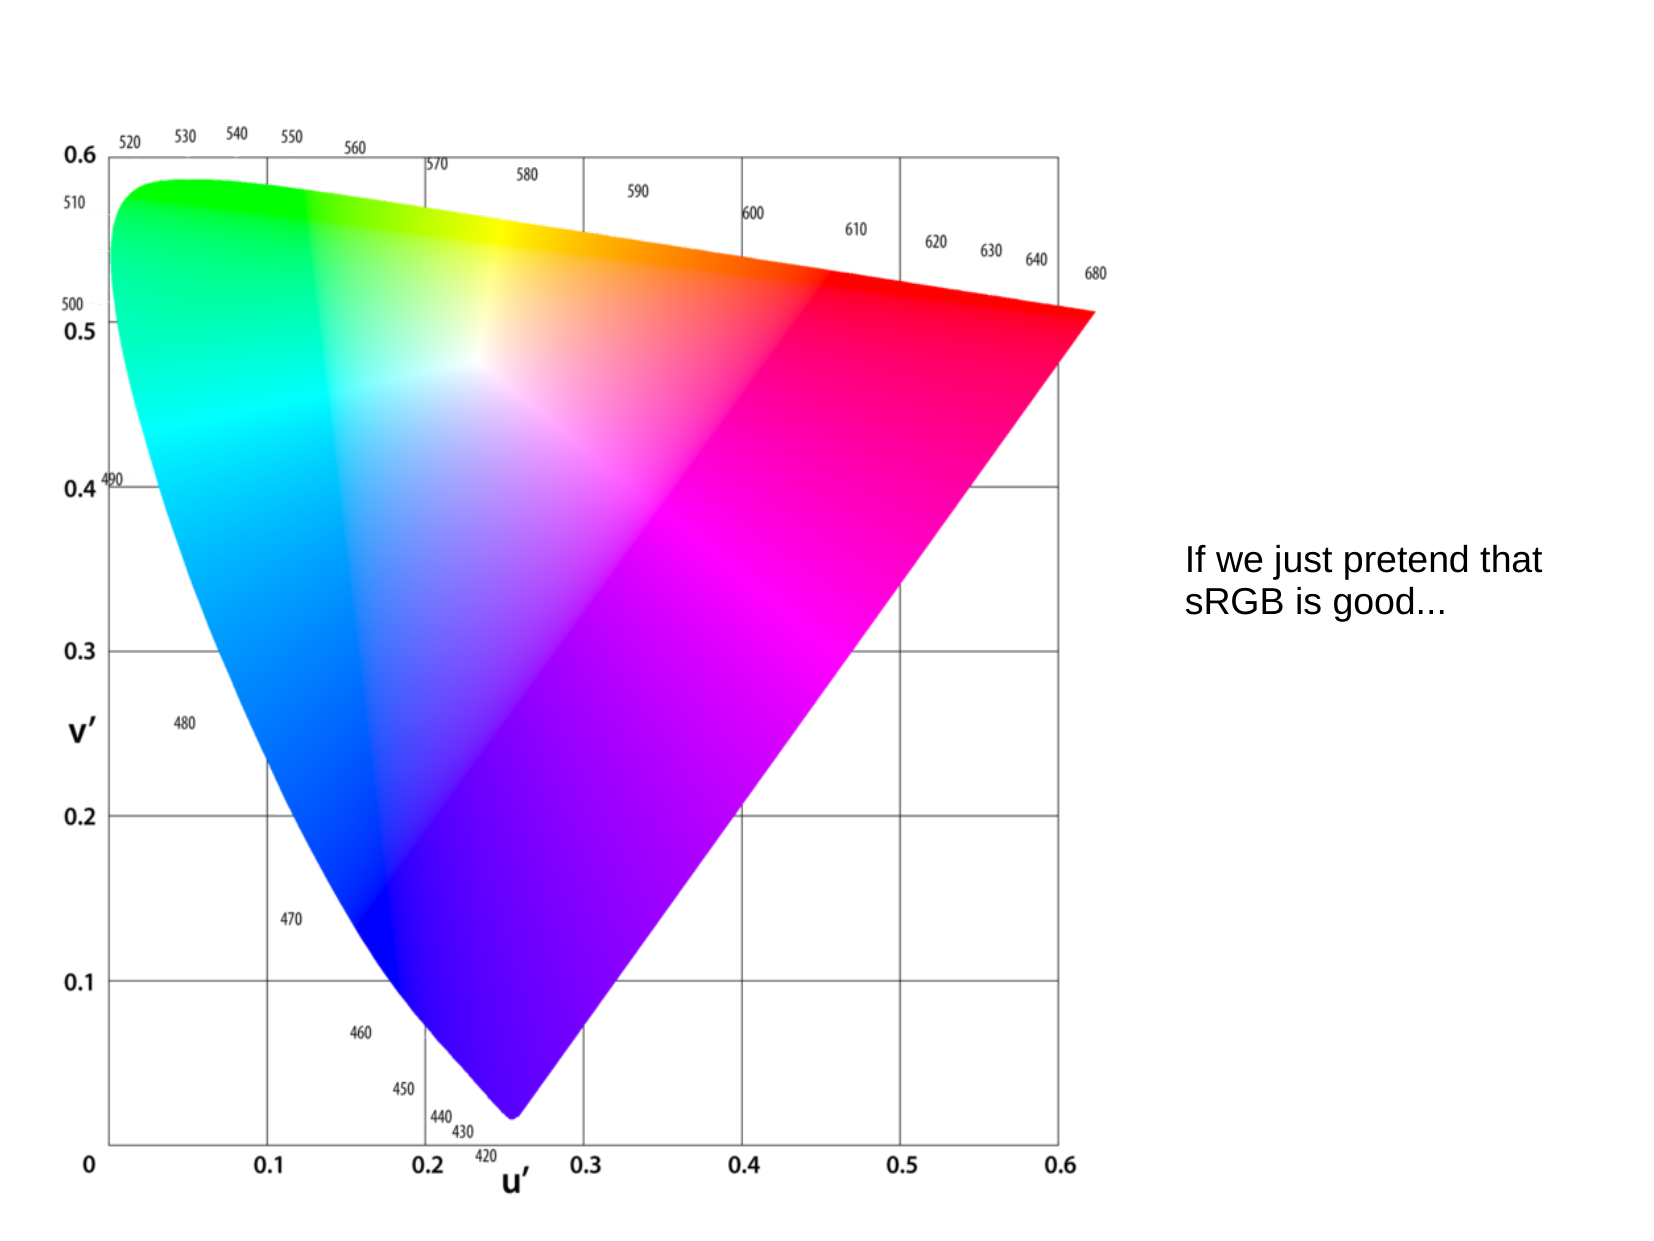

#
If we just pretend that sRGB is good...